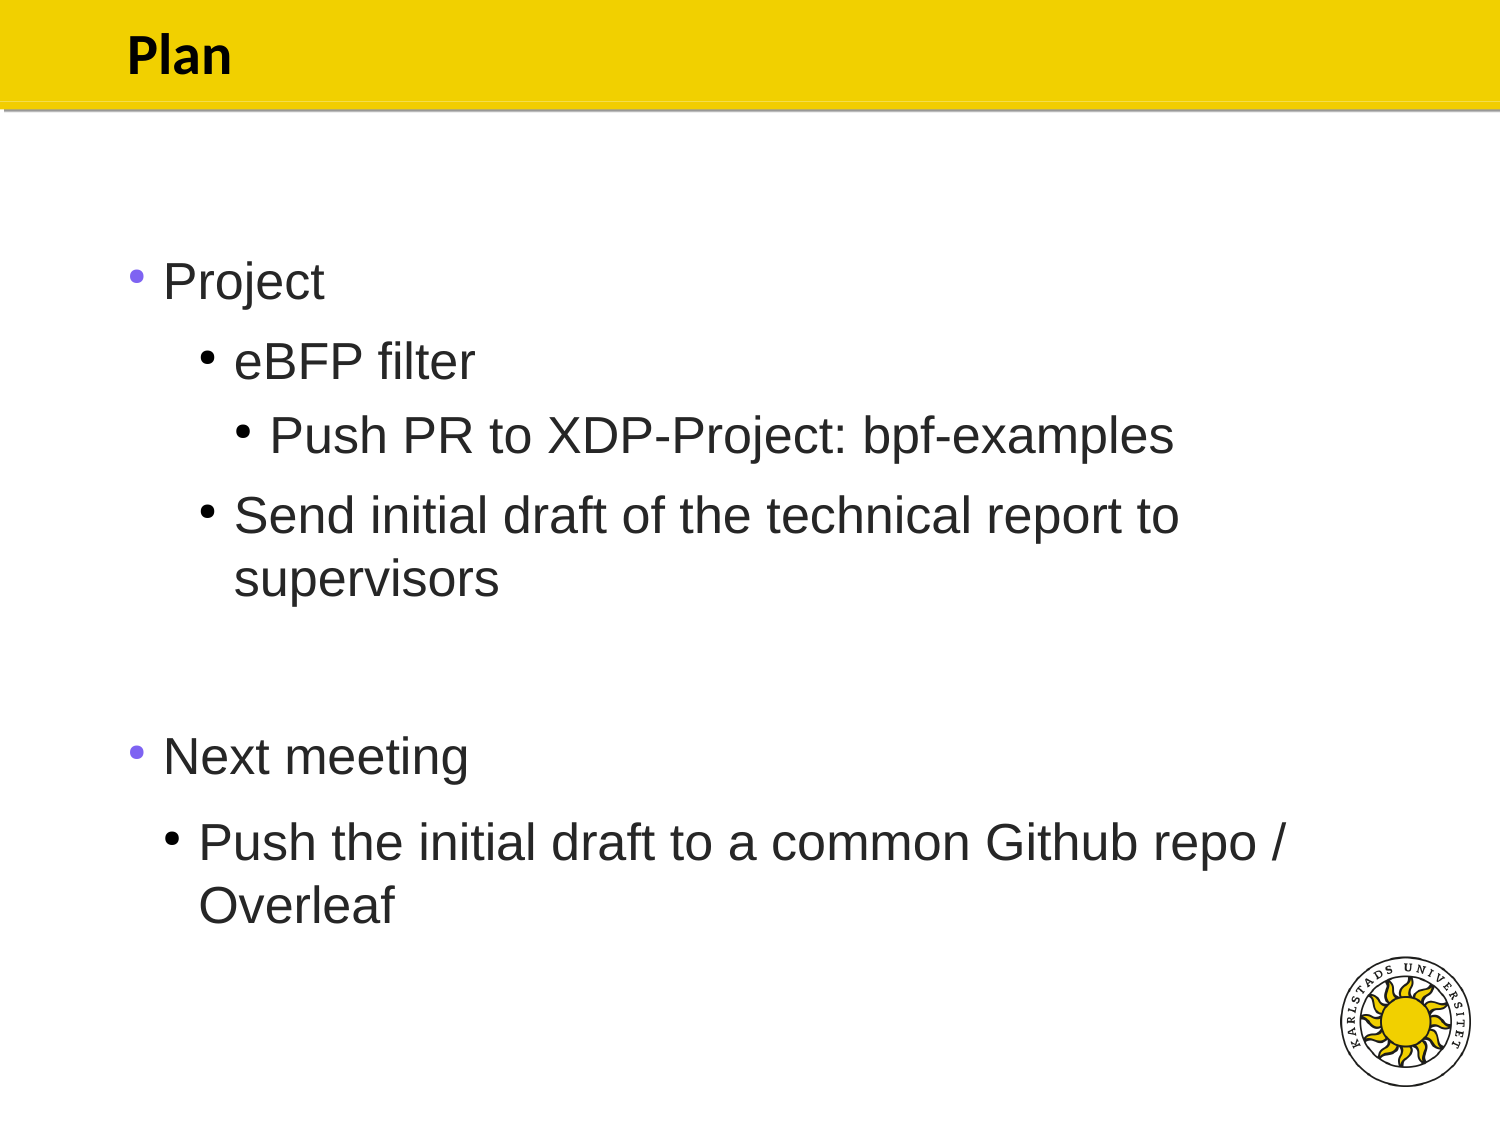

# Plan
Project
eBFP filter
Push PR to XDP-Project: bpf-examples
Send initial draft of the technical report to supervisors
Next meeting
Push the initial draft to a common Github repo / Overleaf